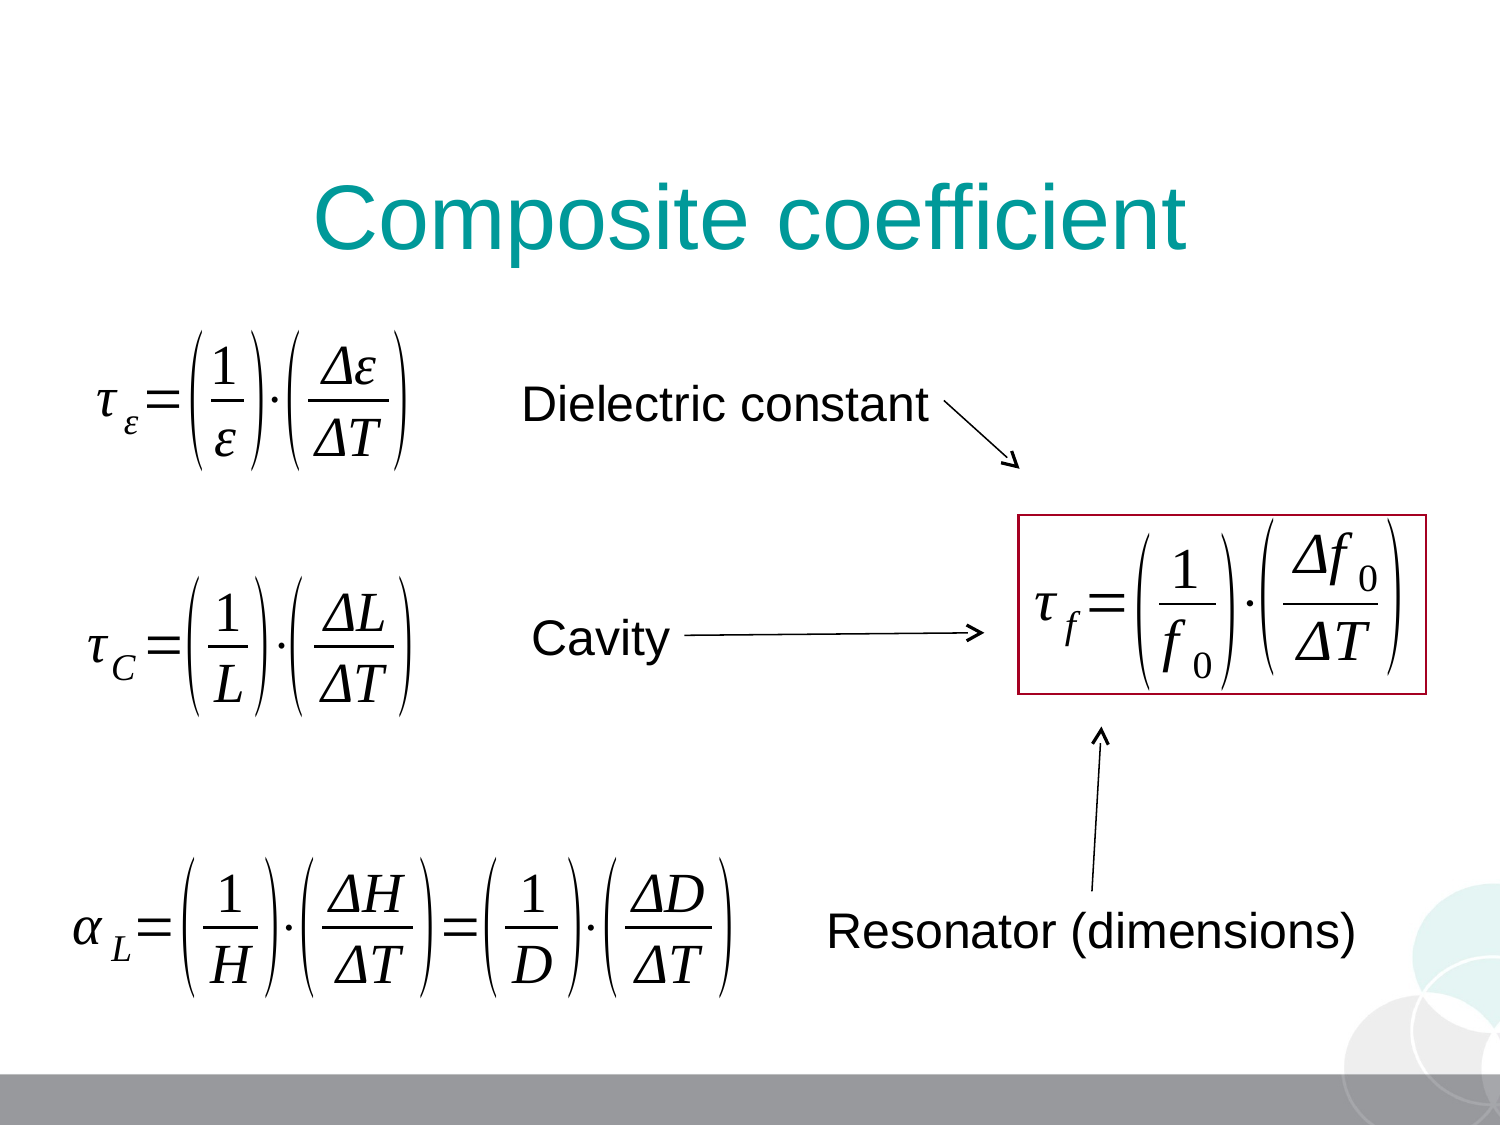

# Composite coefficient
Dielectric constant
Cavity
Resonator (dimensions)